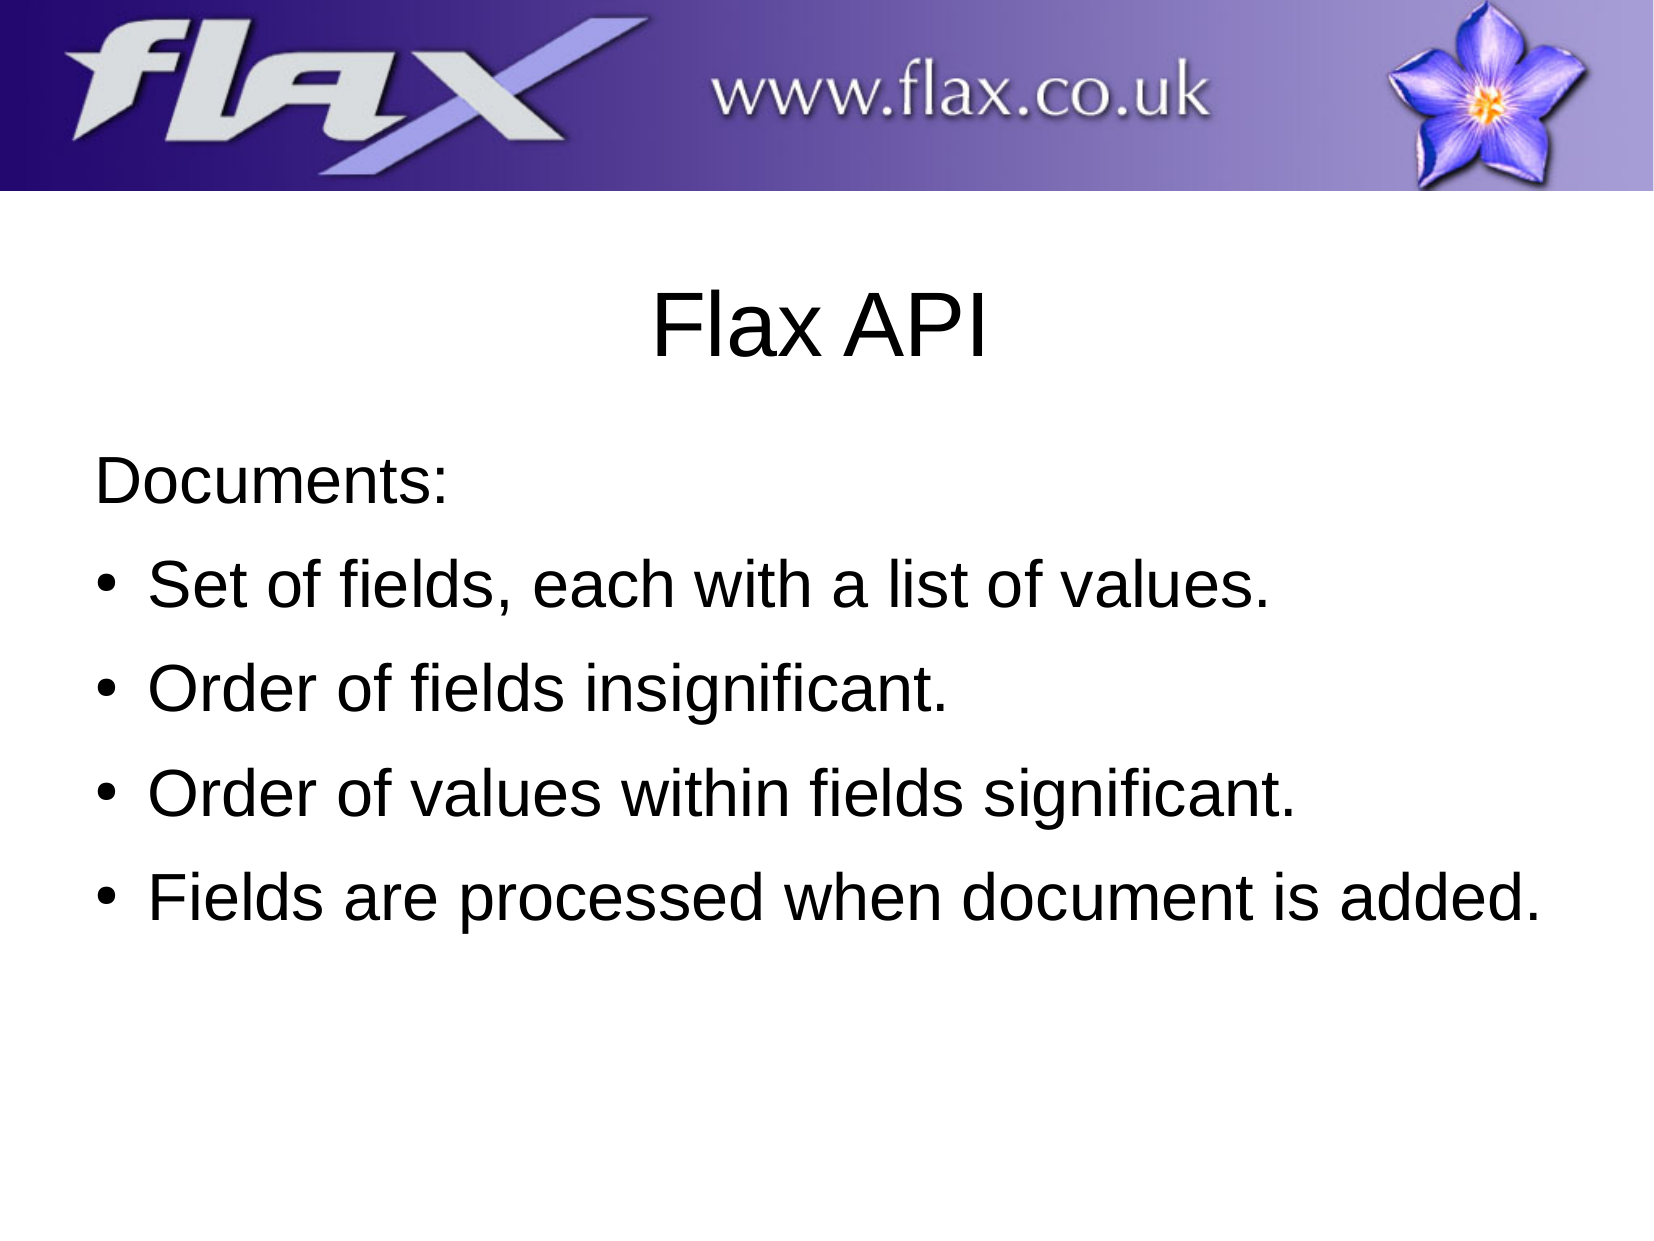

# Flax API
Documents:
Set of fields, each with a list of values.
Order of fields insignificant.
Order of values within fields significant.
Fields are processed when document is added.